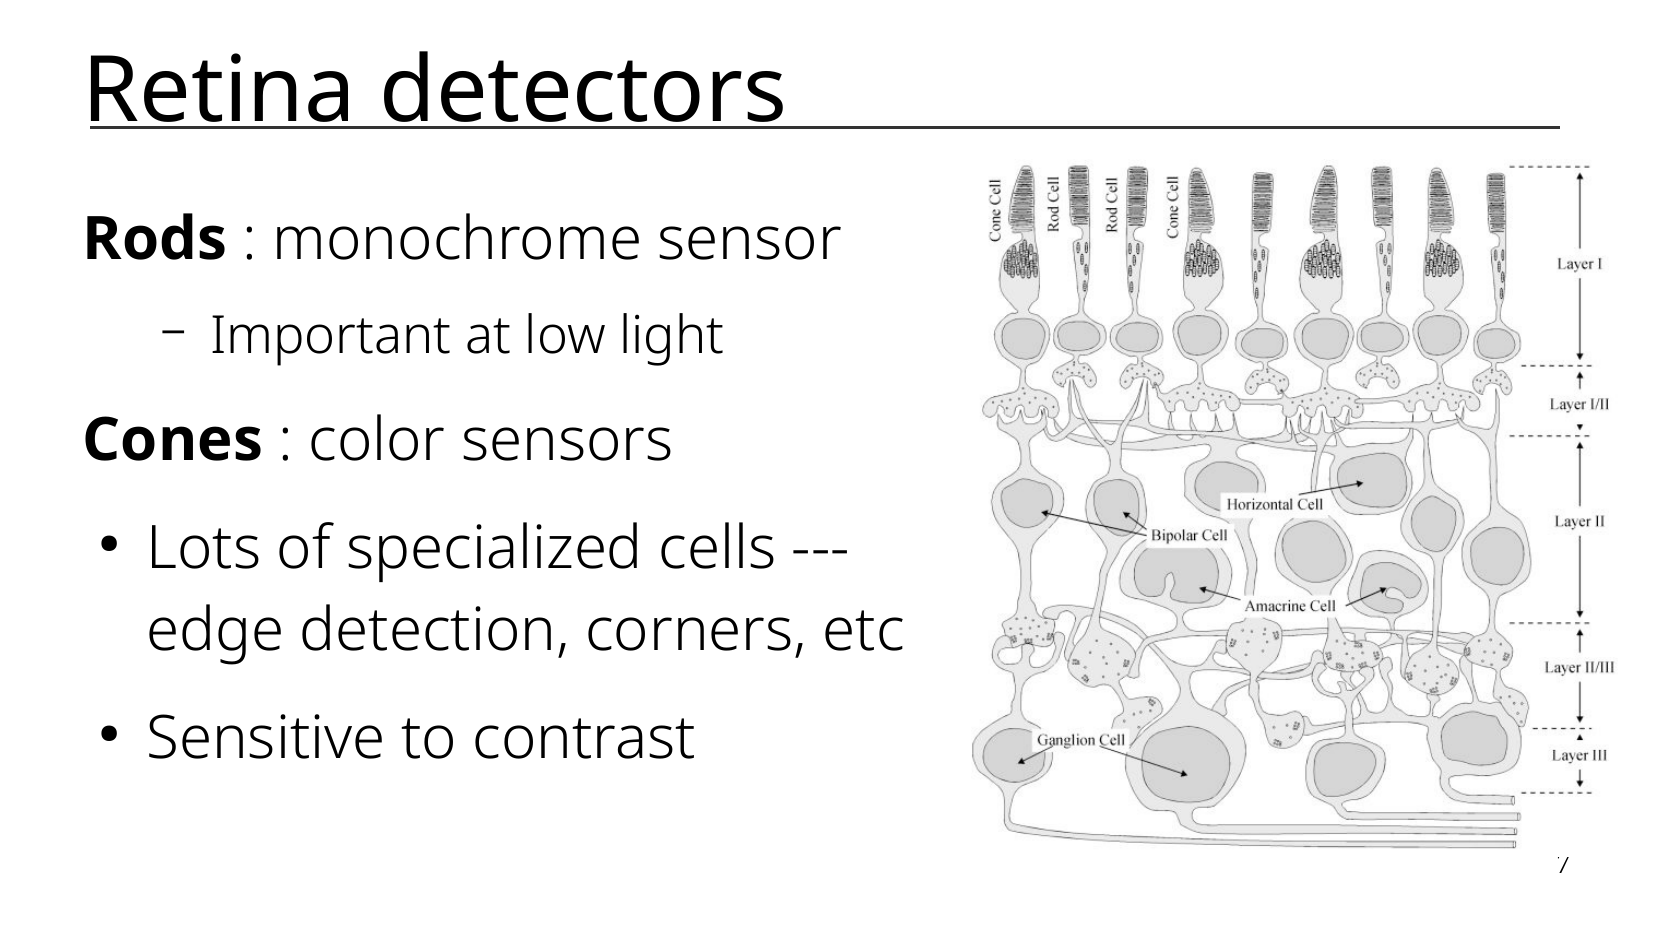

# Retina detectors
Rods : monochrome sensor
Important at low light
Cones : color sensors
Lots of specialized cells --- edge detection, corners, etc
Sensitive to contrast
7